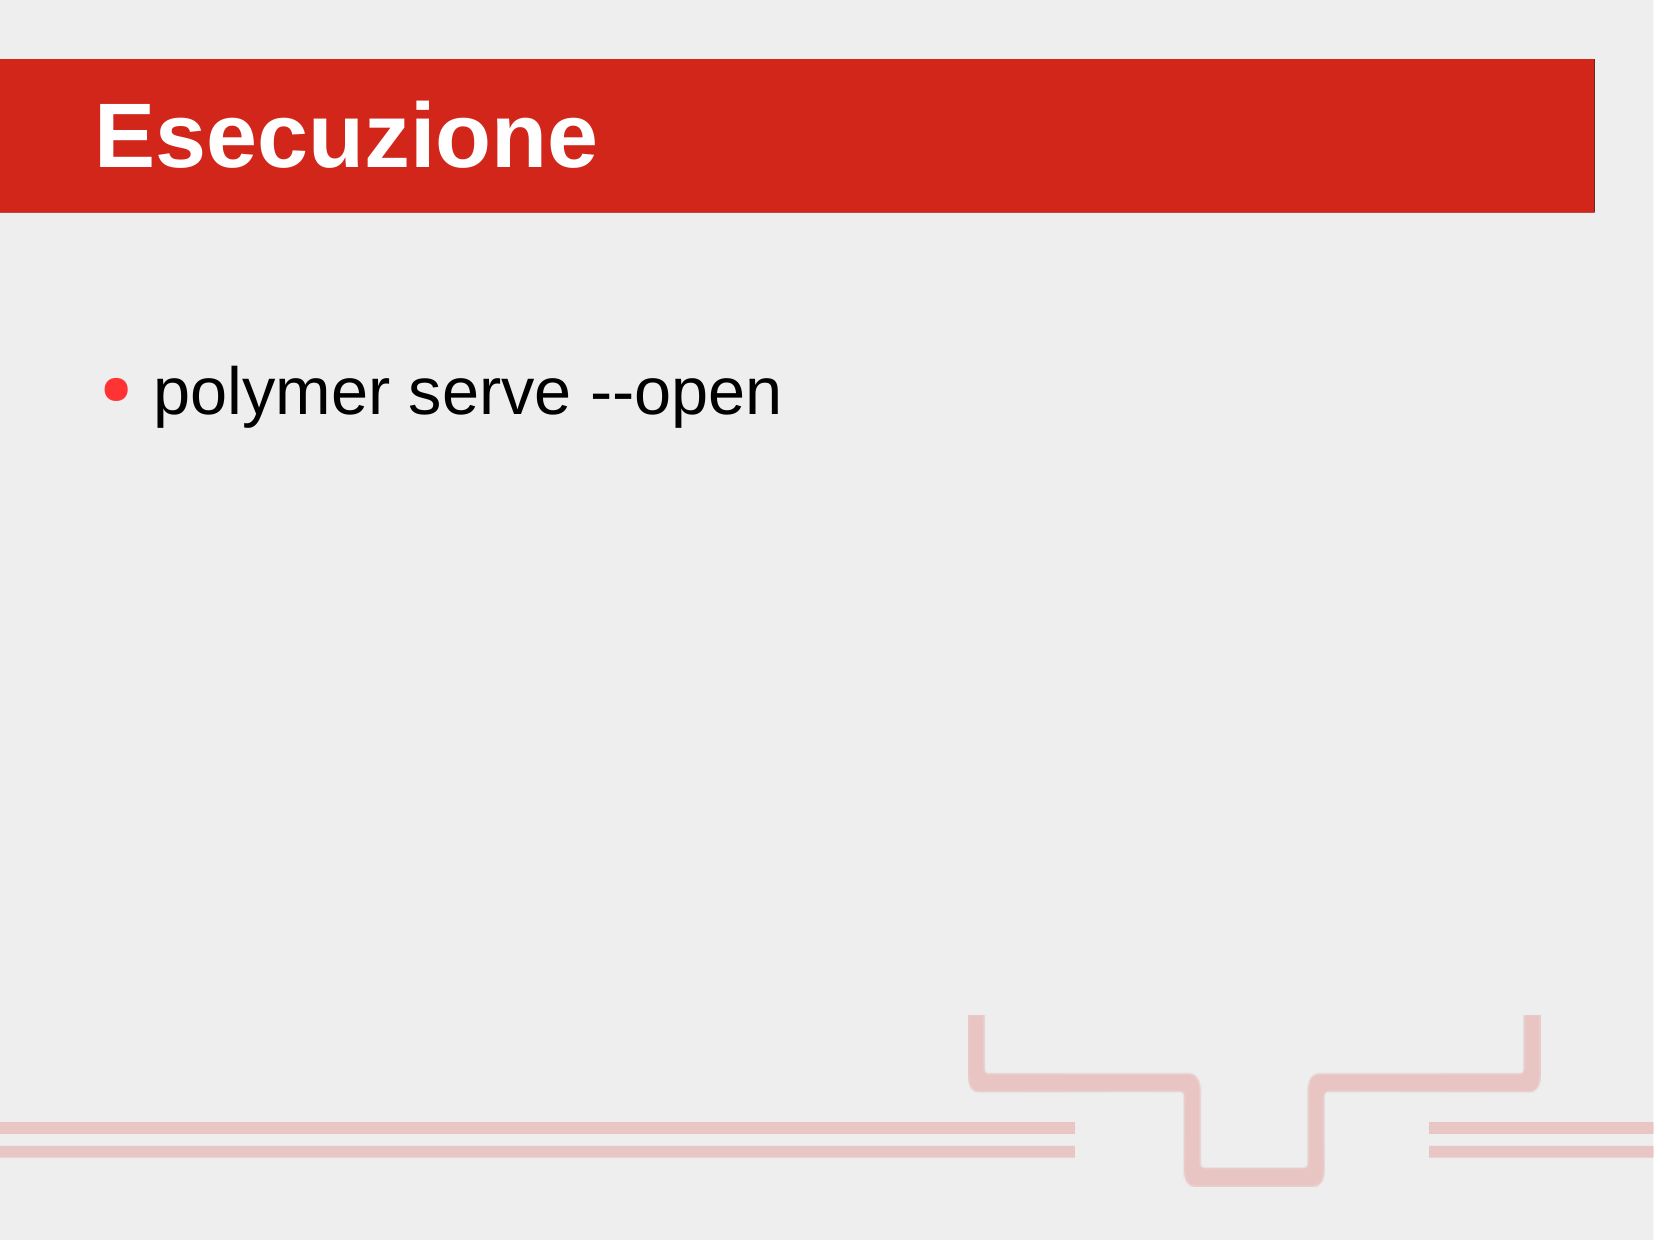

Esecuzione
# Perché sono cosi forti:
polymer serve --open